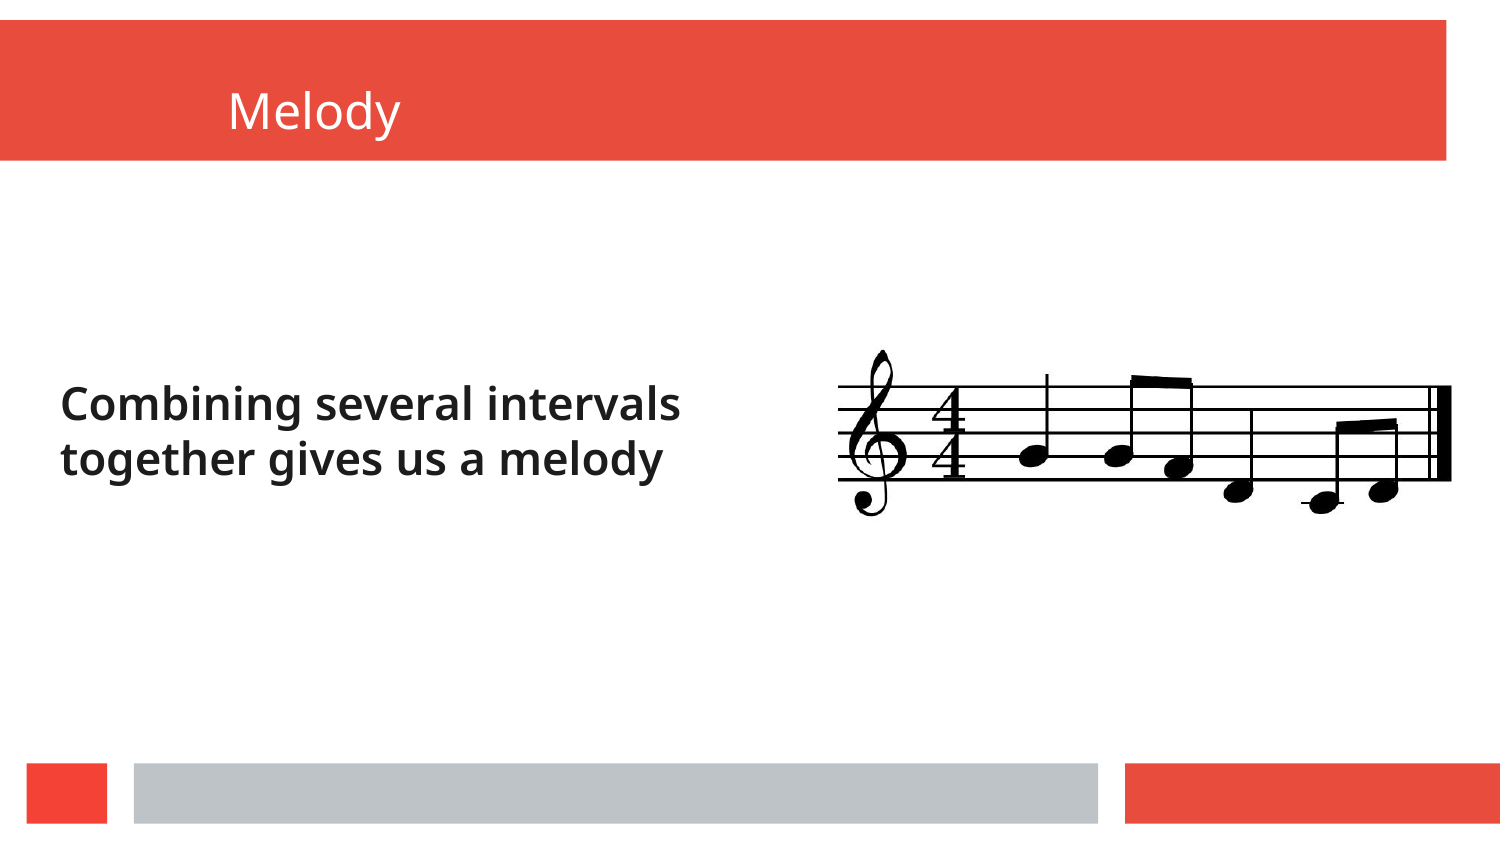

# Melody
Combining several intervals together gives us a melody